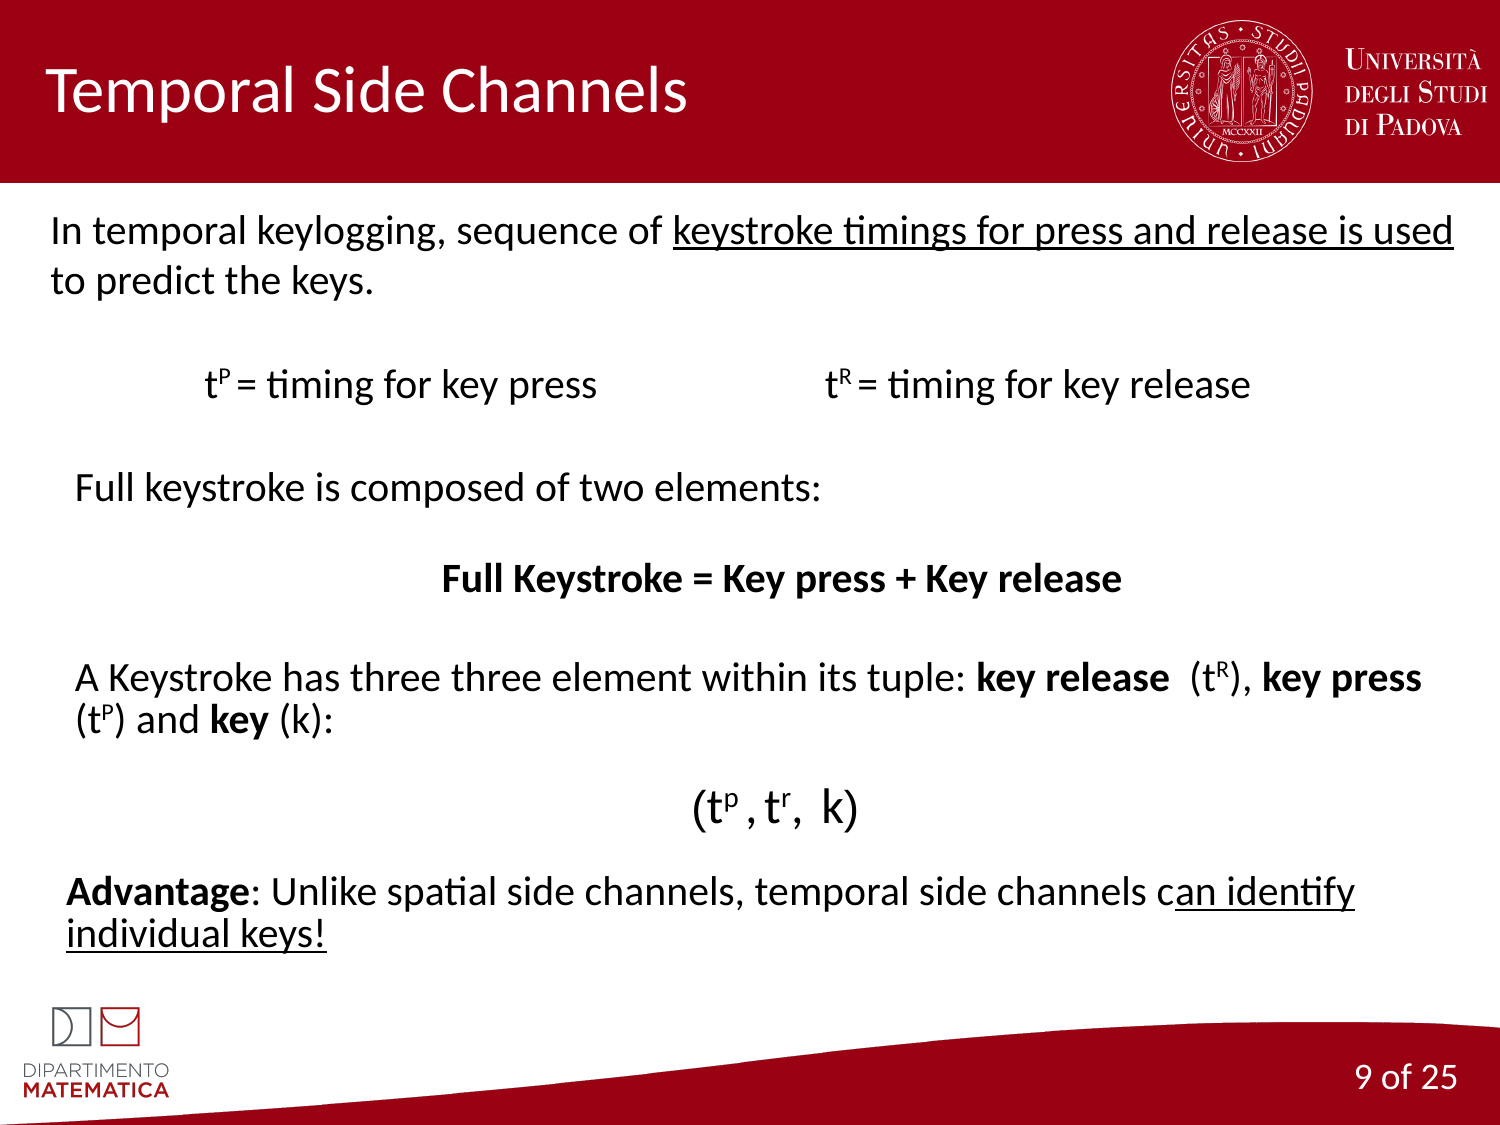

# Temporal Side Channels
In temporal keylogging, sequence of keystroke timings for press and release is used to predict the keys.
 tP = timing for key press
tR = timing for key release
Full keystroke is composed of two elements:
Full Keystroke = Key press + Key release
A Keystroke has three three element within its tuple: key release (tR), key press (tP) and key (k):
(tp , tr, k)
Advantage: Unlike spatial side channels, temporal side channels can identify individual keys!
 of 25